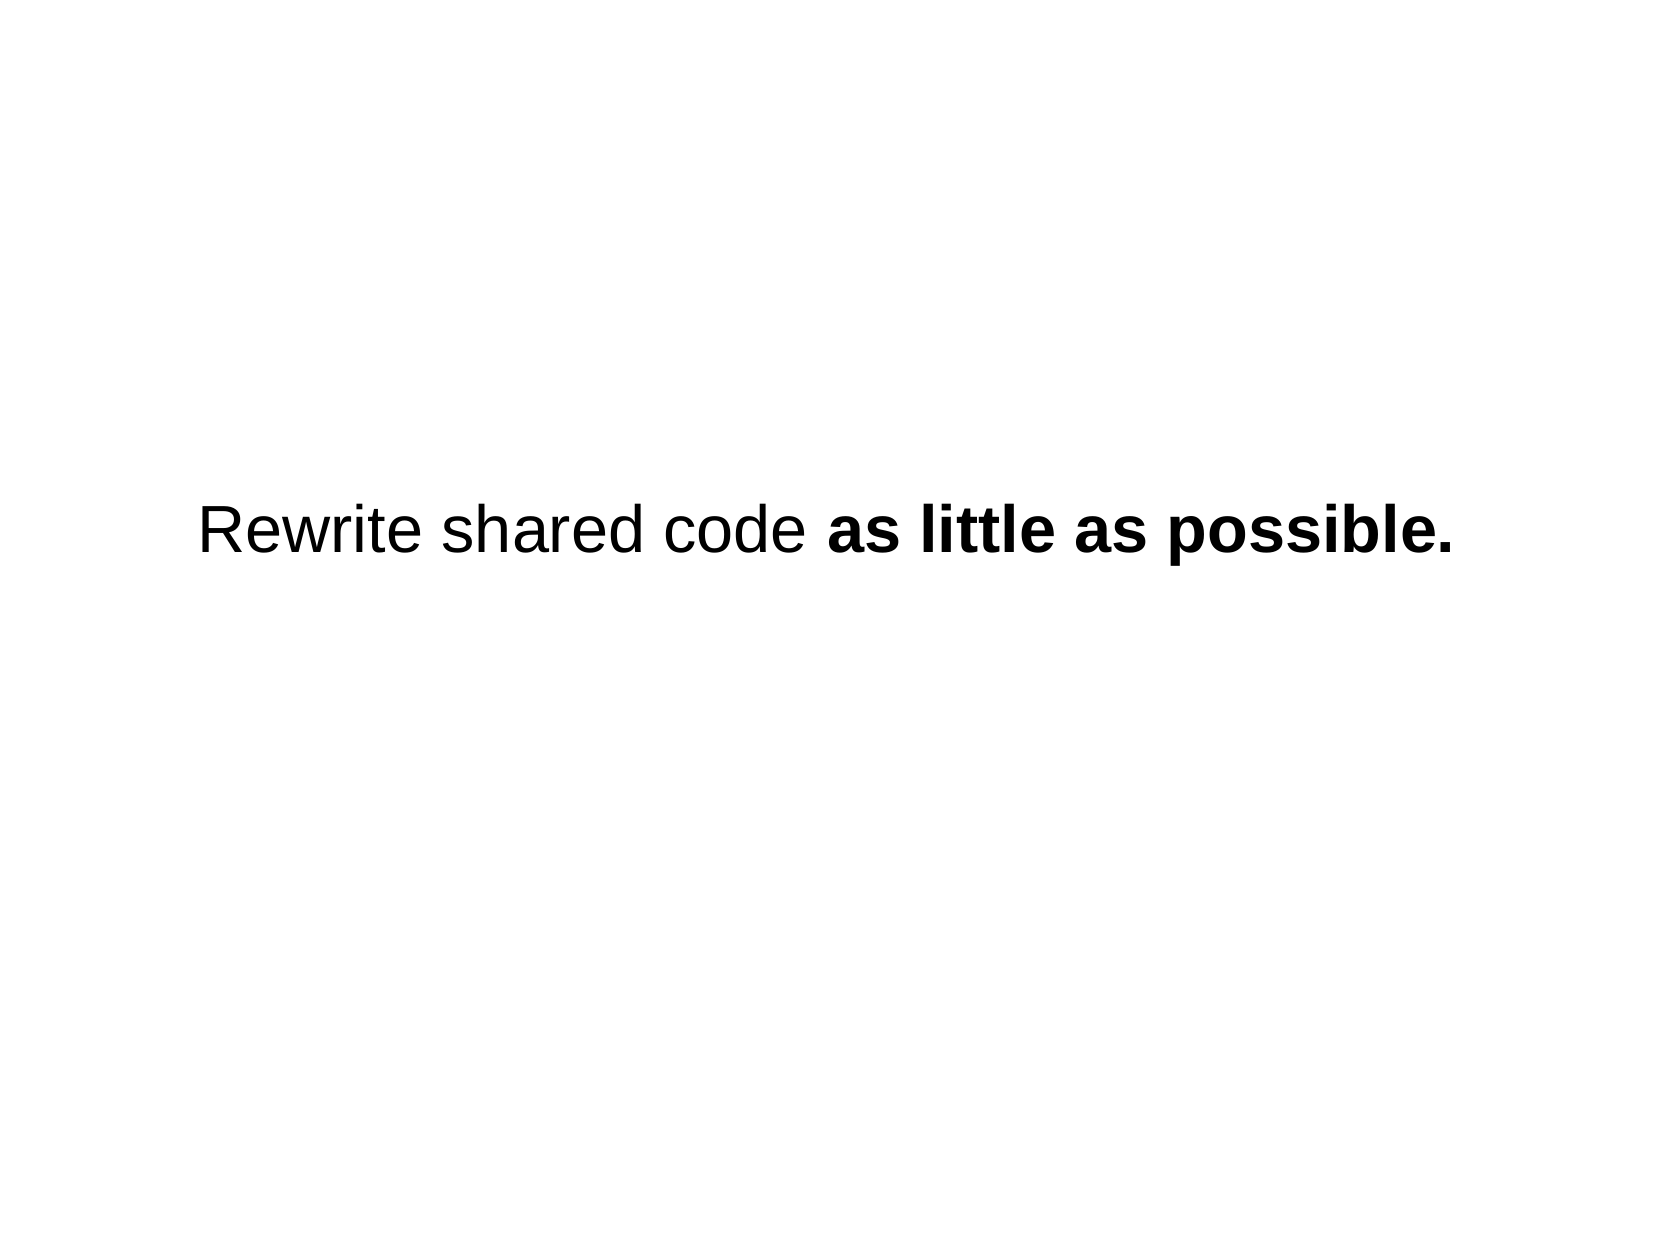

# Rewrite shared code as little as possible.